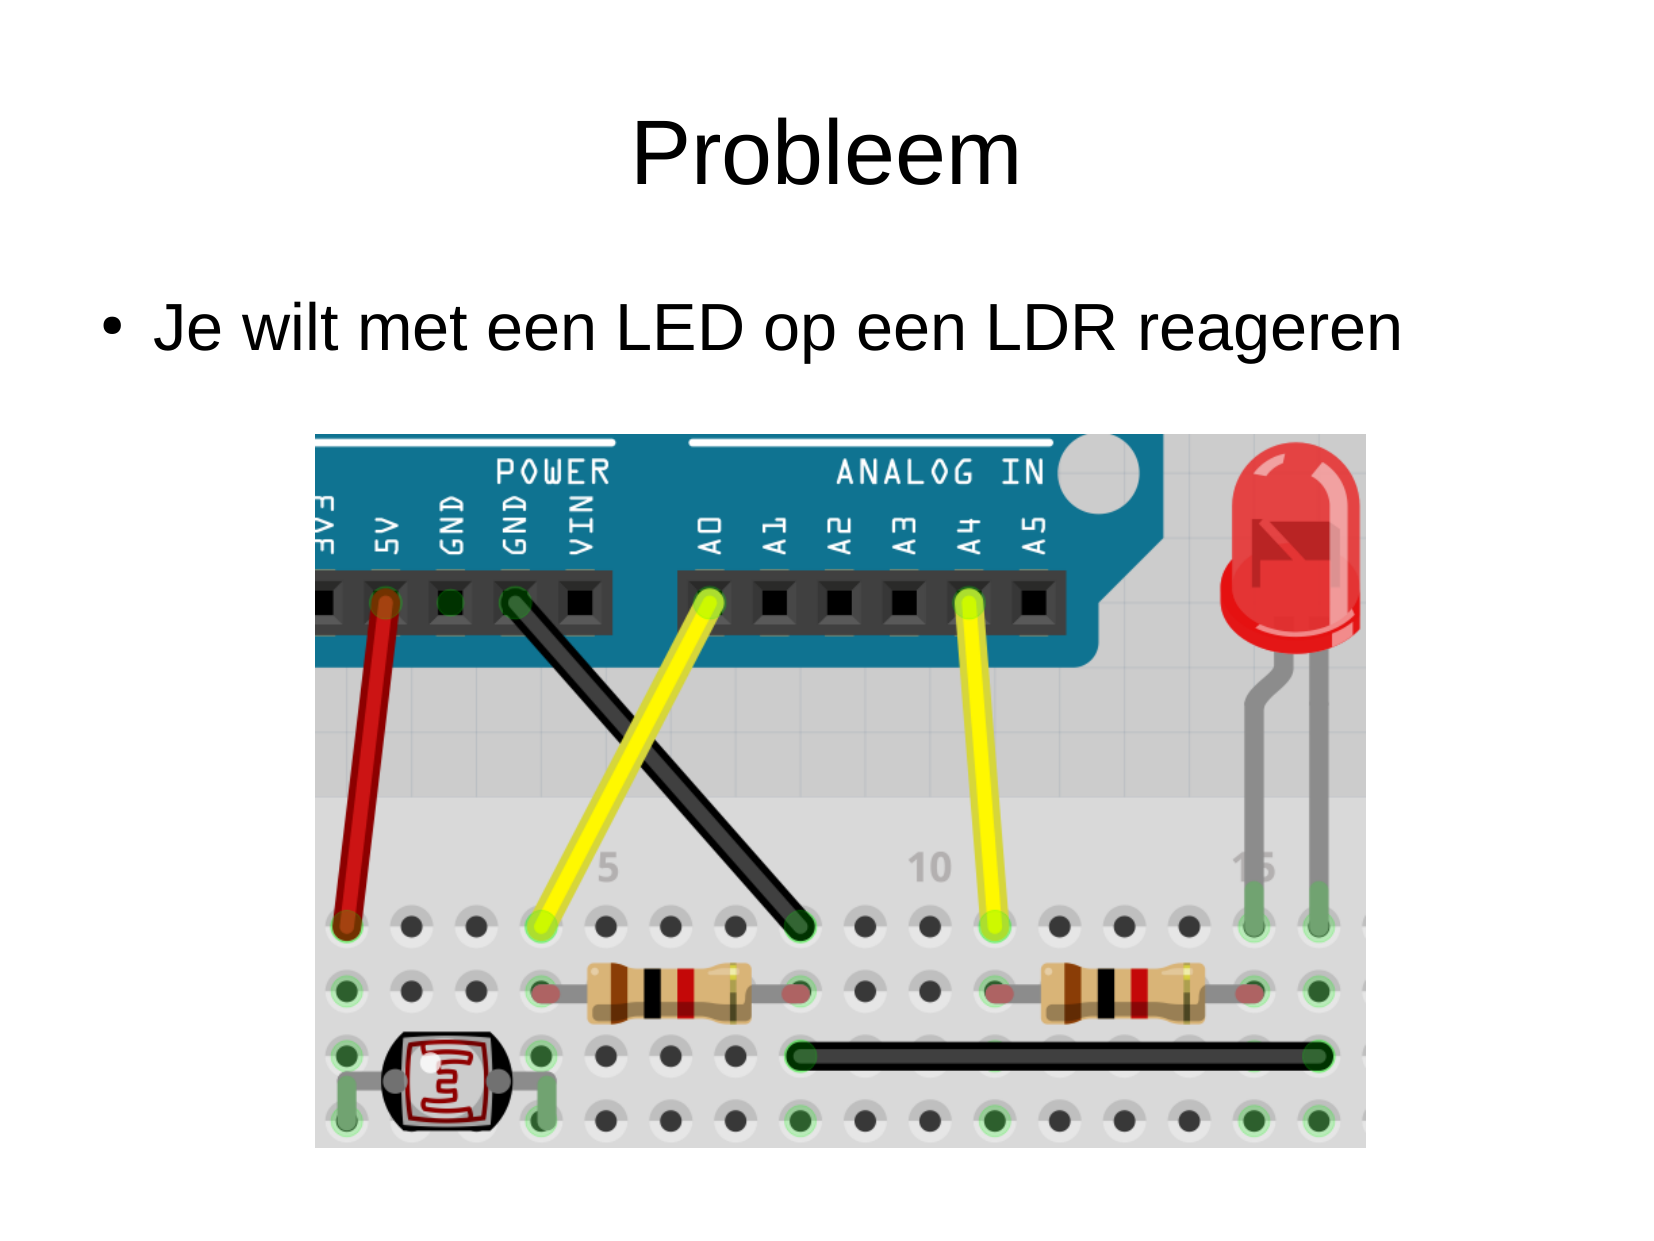

# Probleem
Je wilt met een LED op een LDR reageren